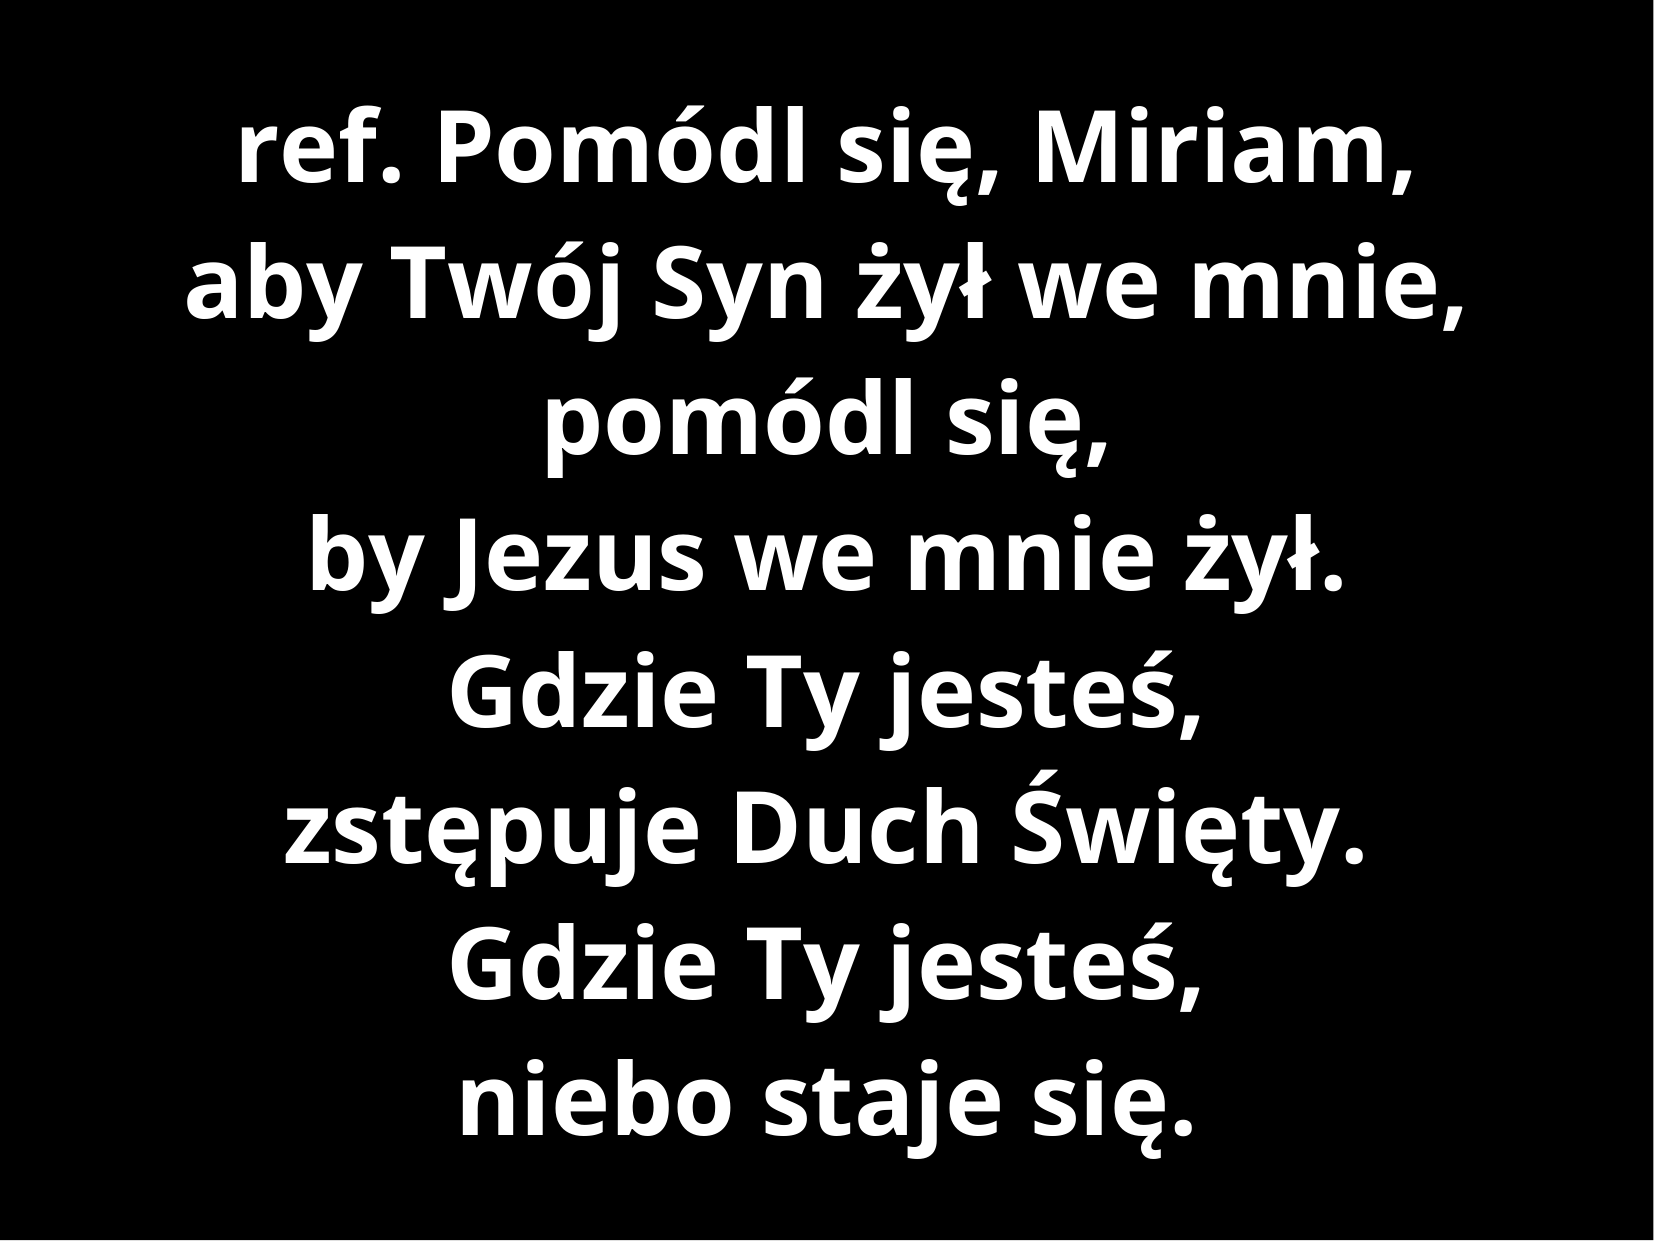

# ref. Pomódl się, Miriam, aby Twój Syn żył we mnie, pomódl się, by Jezus we mnie żył. Gdzie Ty jesteś, zstępuje Duch Święty. Gdzie Ty jesteś, niebo staje się.